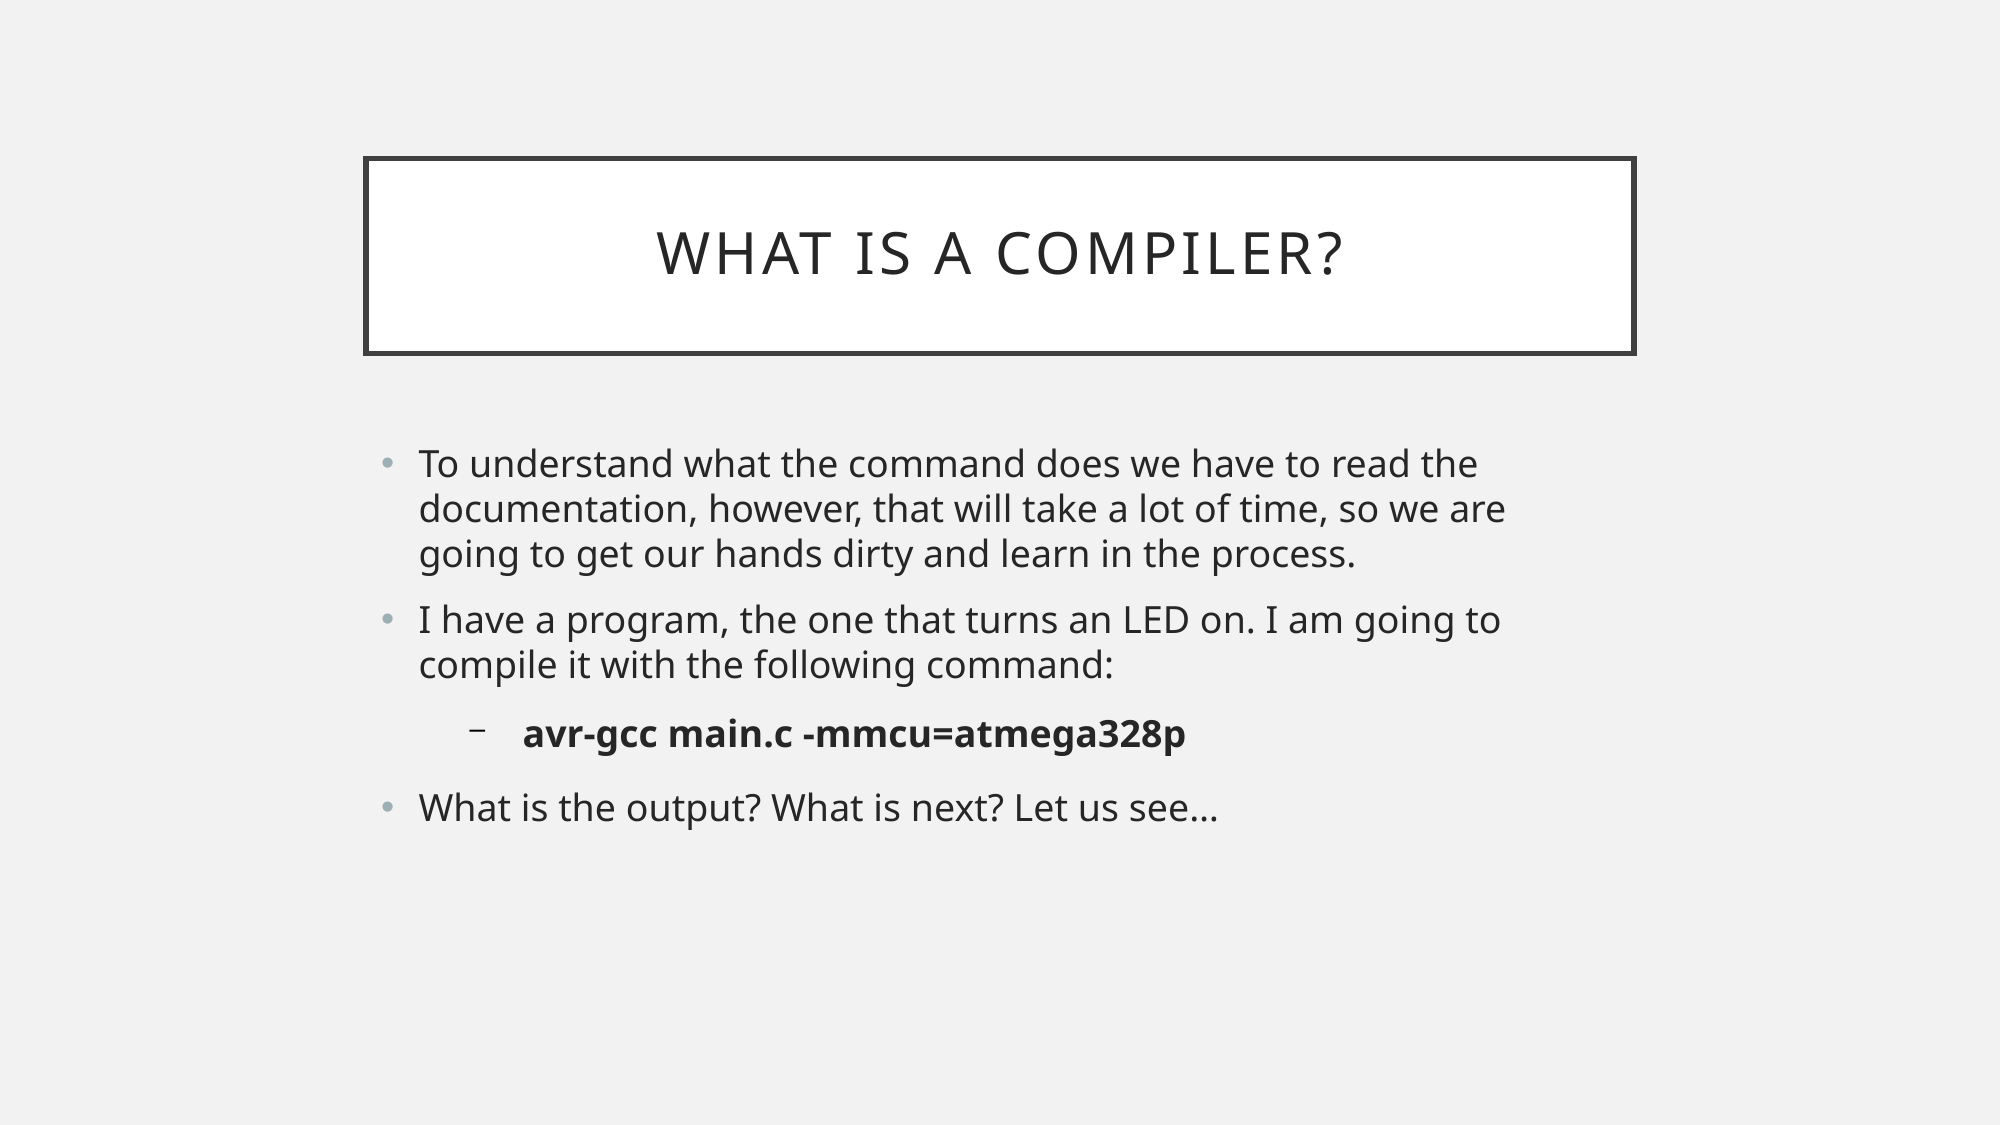

# What is a compiler?
To understand what the command does we have to read the documentation, however, that will take a lot of time, so we are going to get our hands dirty and learn in the process.
I have a program, the one that turns an LED on. I am going to compile it with the following command:
avr-gcc main.c -mmcu=atmega328p
What is the output? What is next? Let us see…